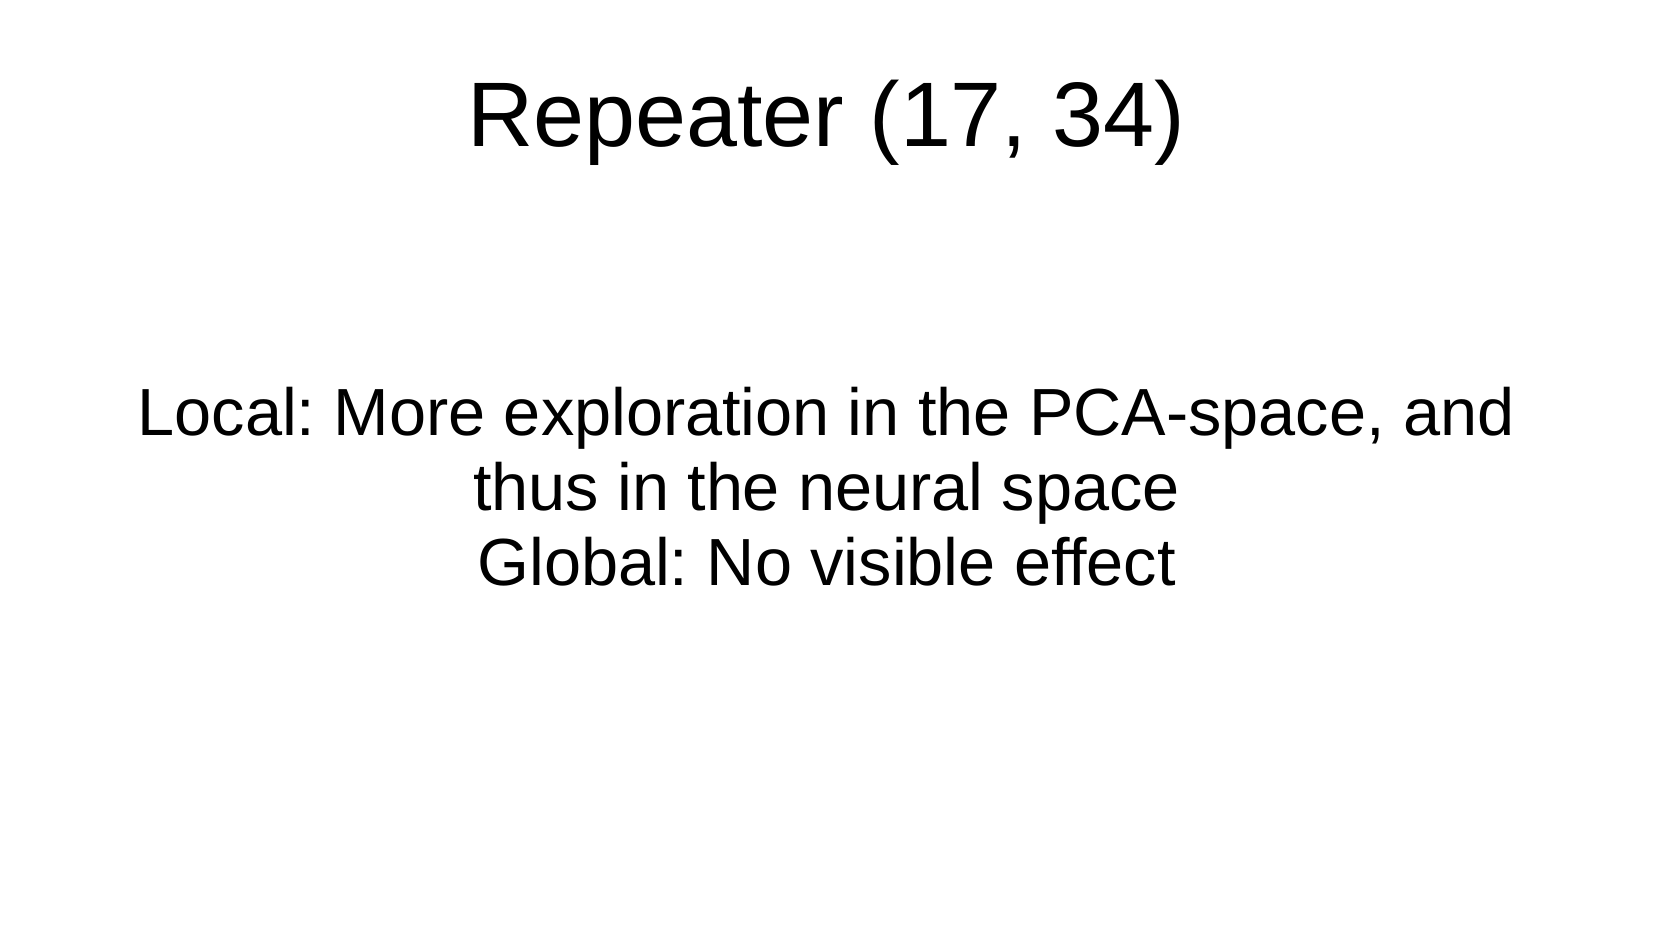

# Repeater (17, 34)
Local: More exploration in the PCA-space, and thus in the neural space
Global: No visible effect